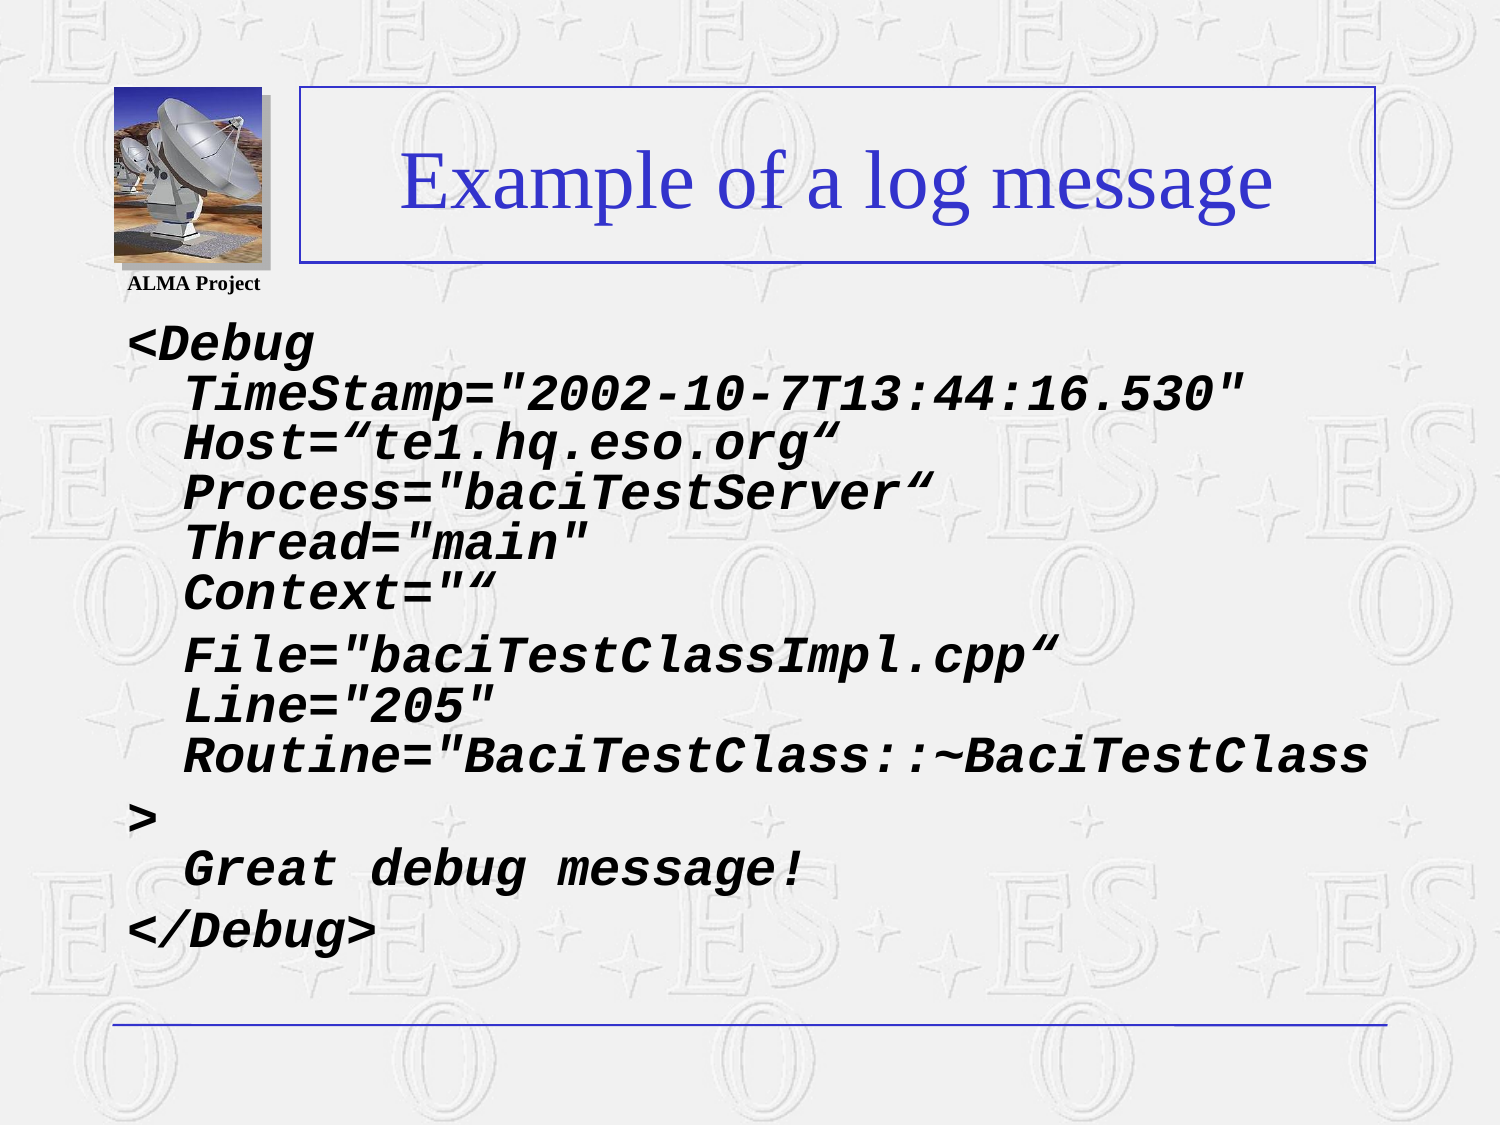

# Example of a log message
<Debug
TimeStamp="2002-10-7T13:44:16.530" Host=“te1.hq.eso.org“
Process="baciTestServer“
Thread="main"
Context="“
	File="baciTestClassImpl.cpp“
Line="205" Routine="BaciTestClass::~BaciTestClass
>
Great debug message!
</Debug>